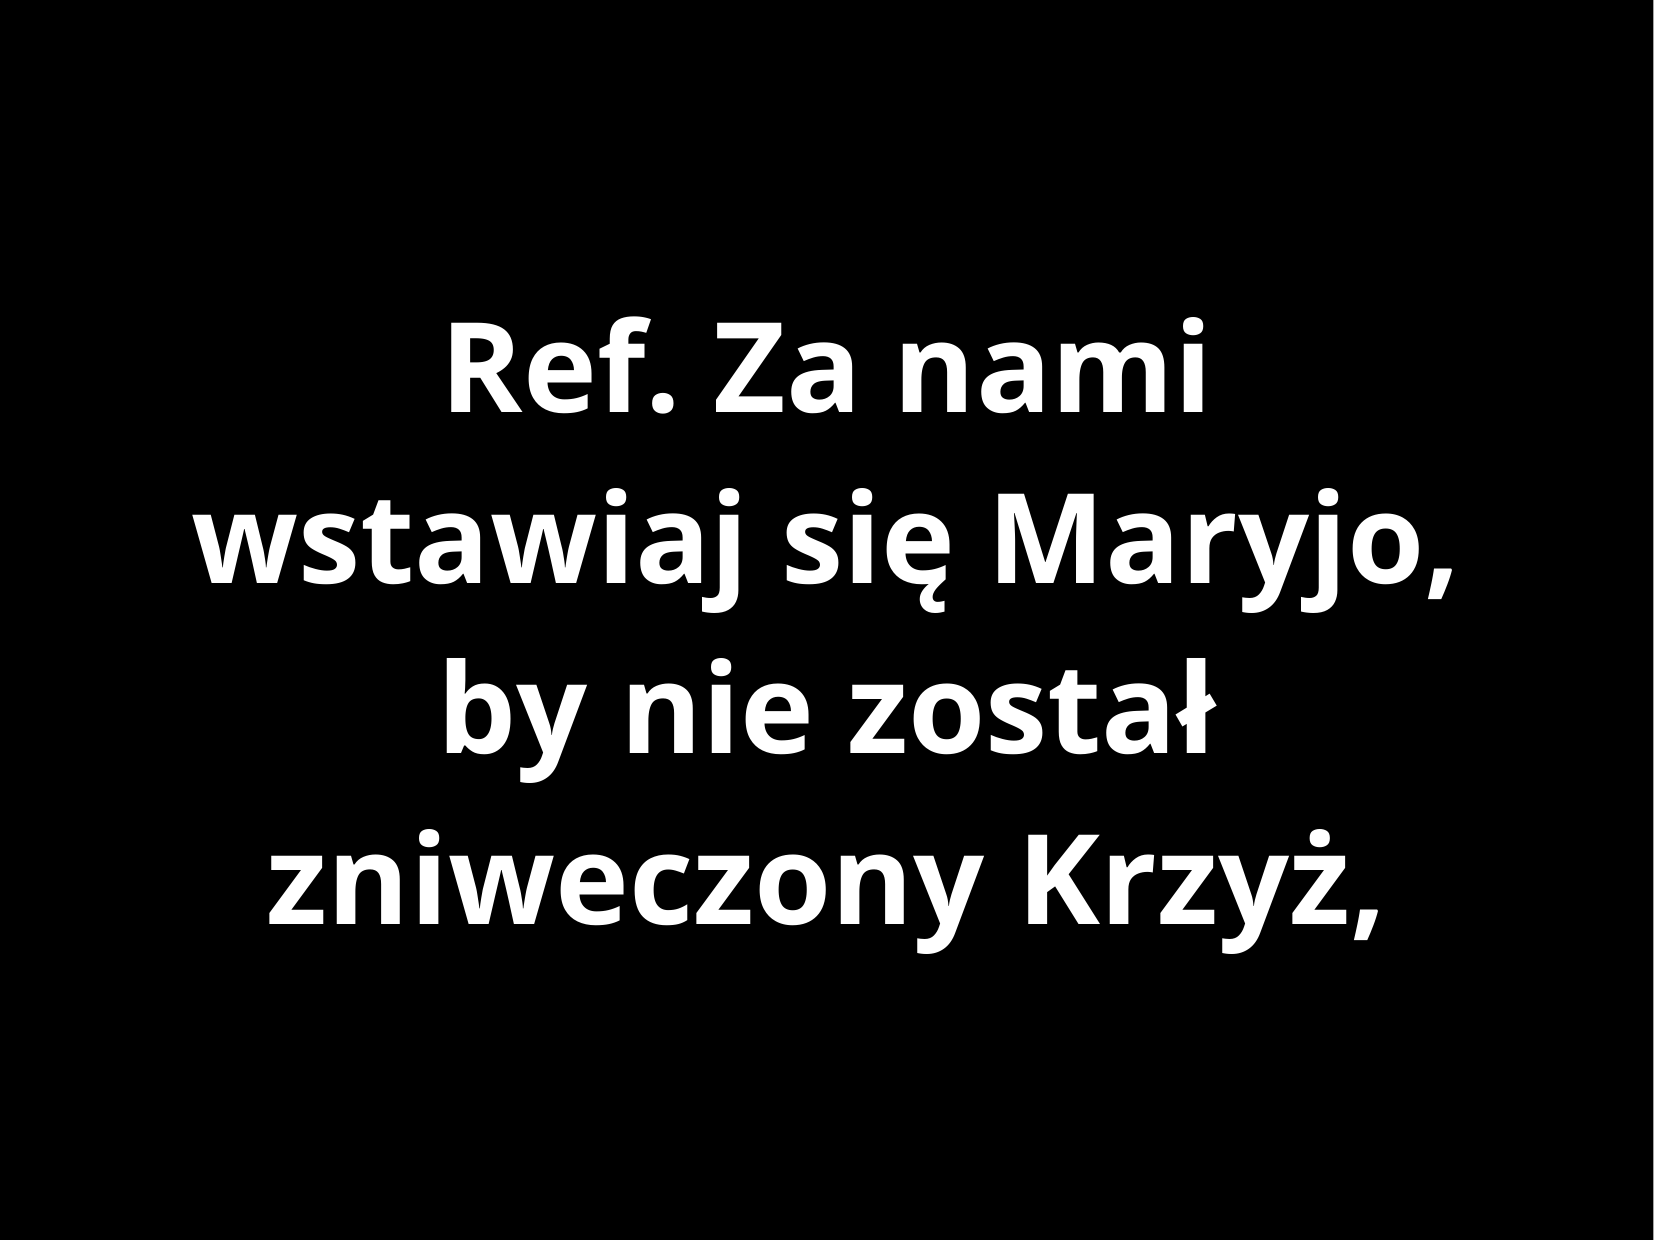

# Ref. Za nami
wstawiaj się Maryjo,
by nie został
zniweczony Krzyż,